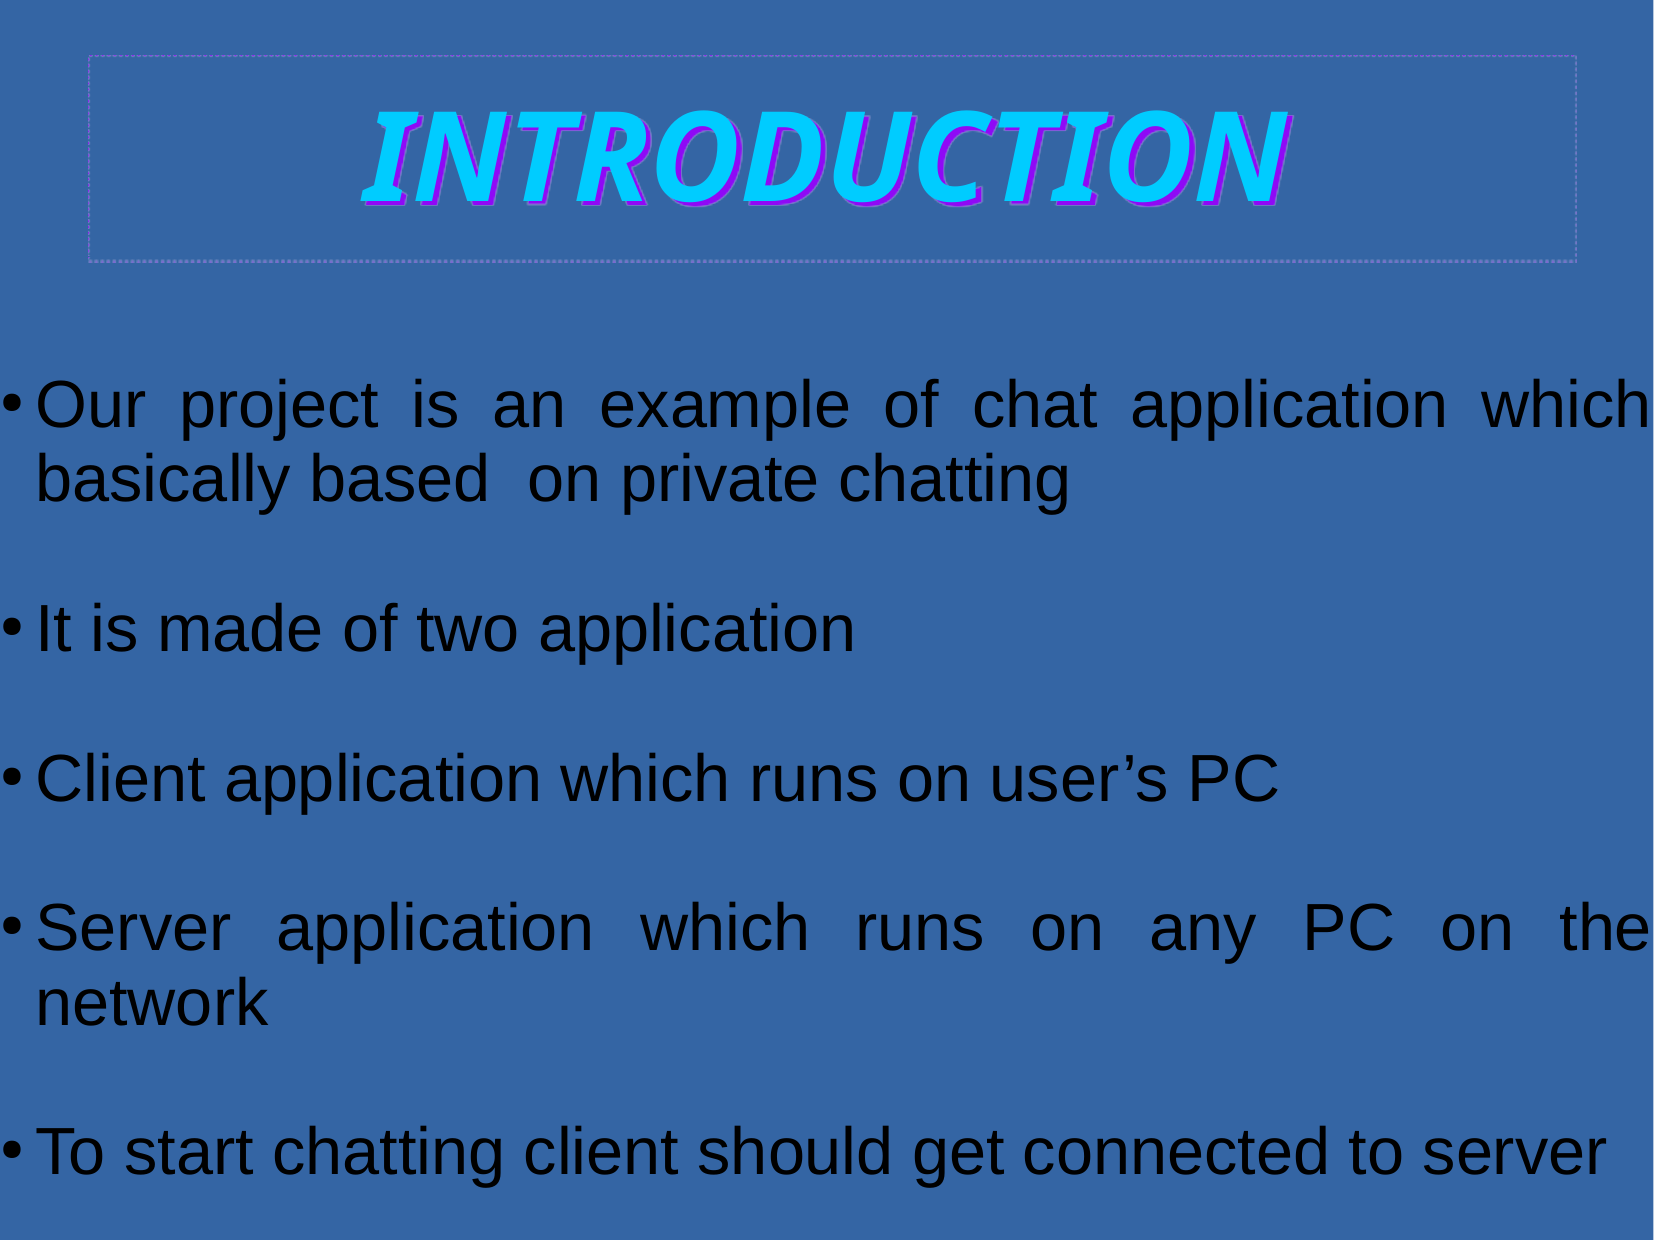

# introduction
Our project is an example of chat application which basically based on private chatting
It is made of two application
Client application which runs on user’s PC
Server application which runs on any PC on the network
To start chatting client should get connected to server